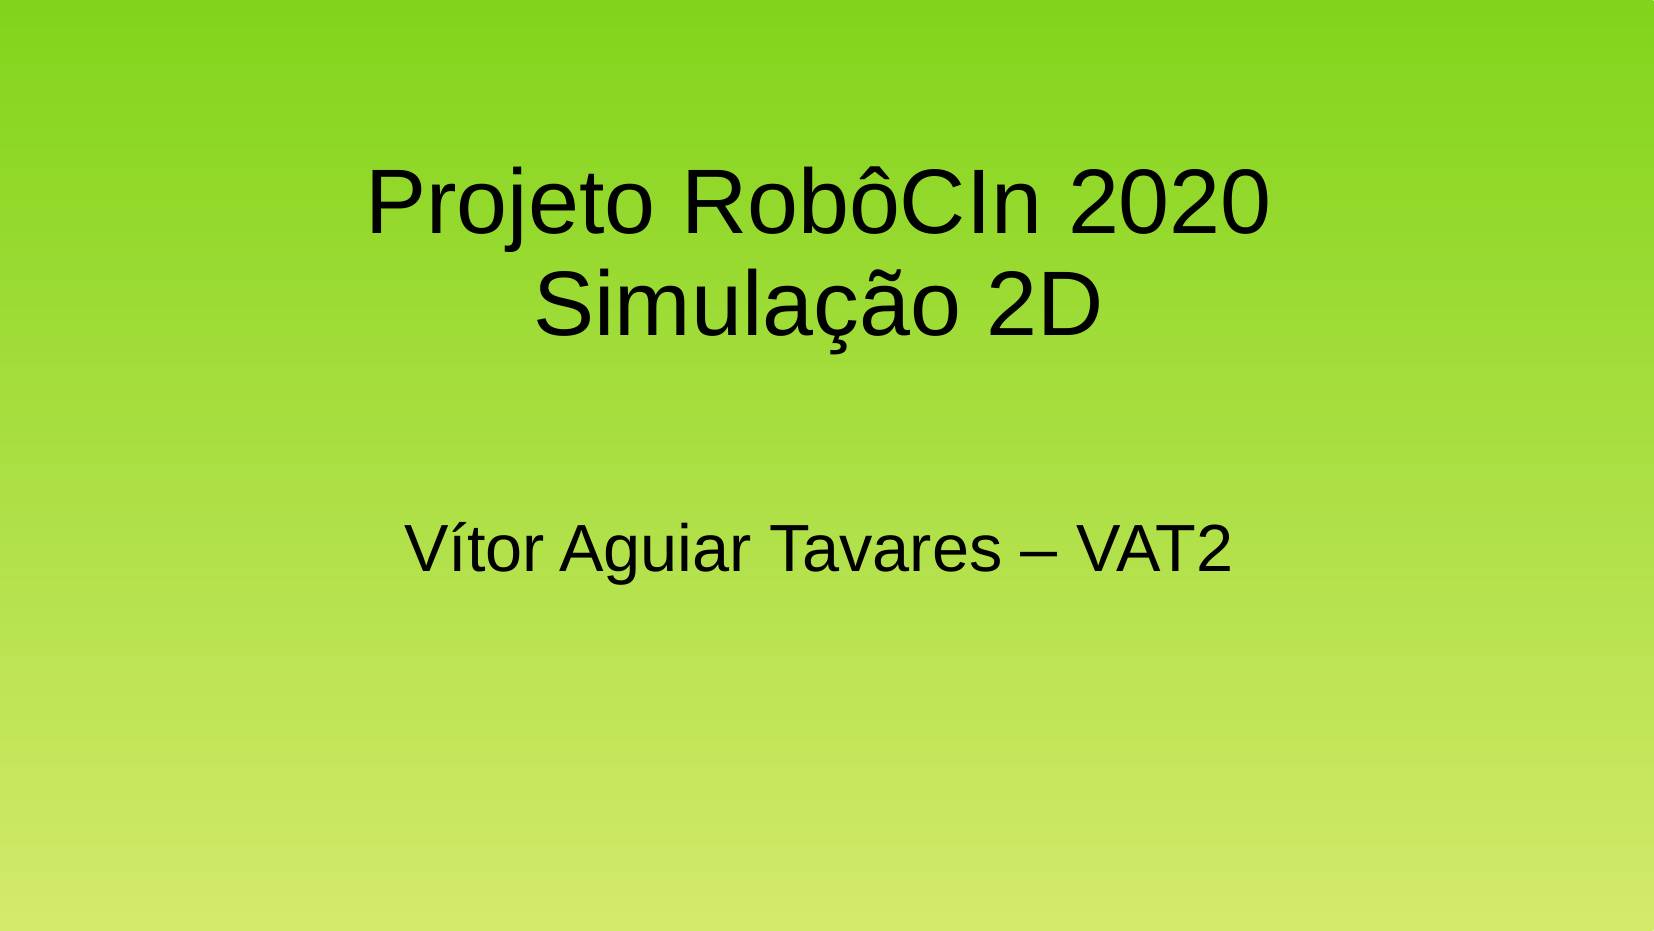

# Projeto RobôCIn 2020 Simulação 2D
Vítor Aguiar Tavares – VAT2